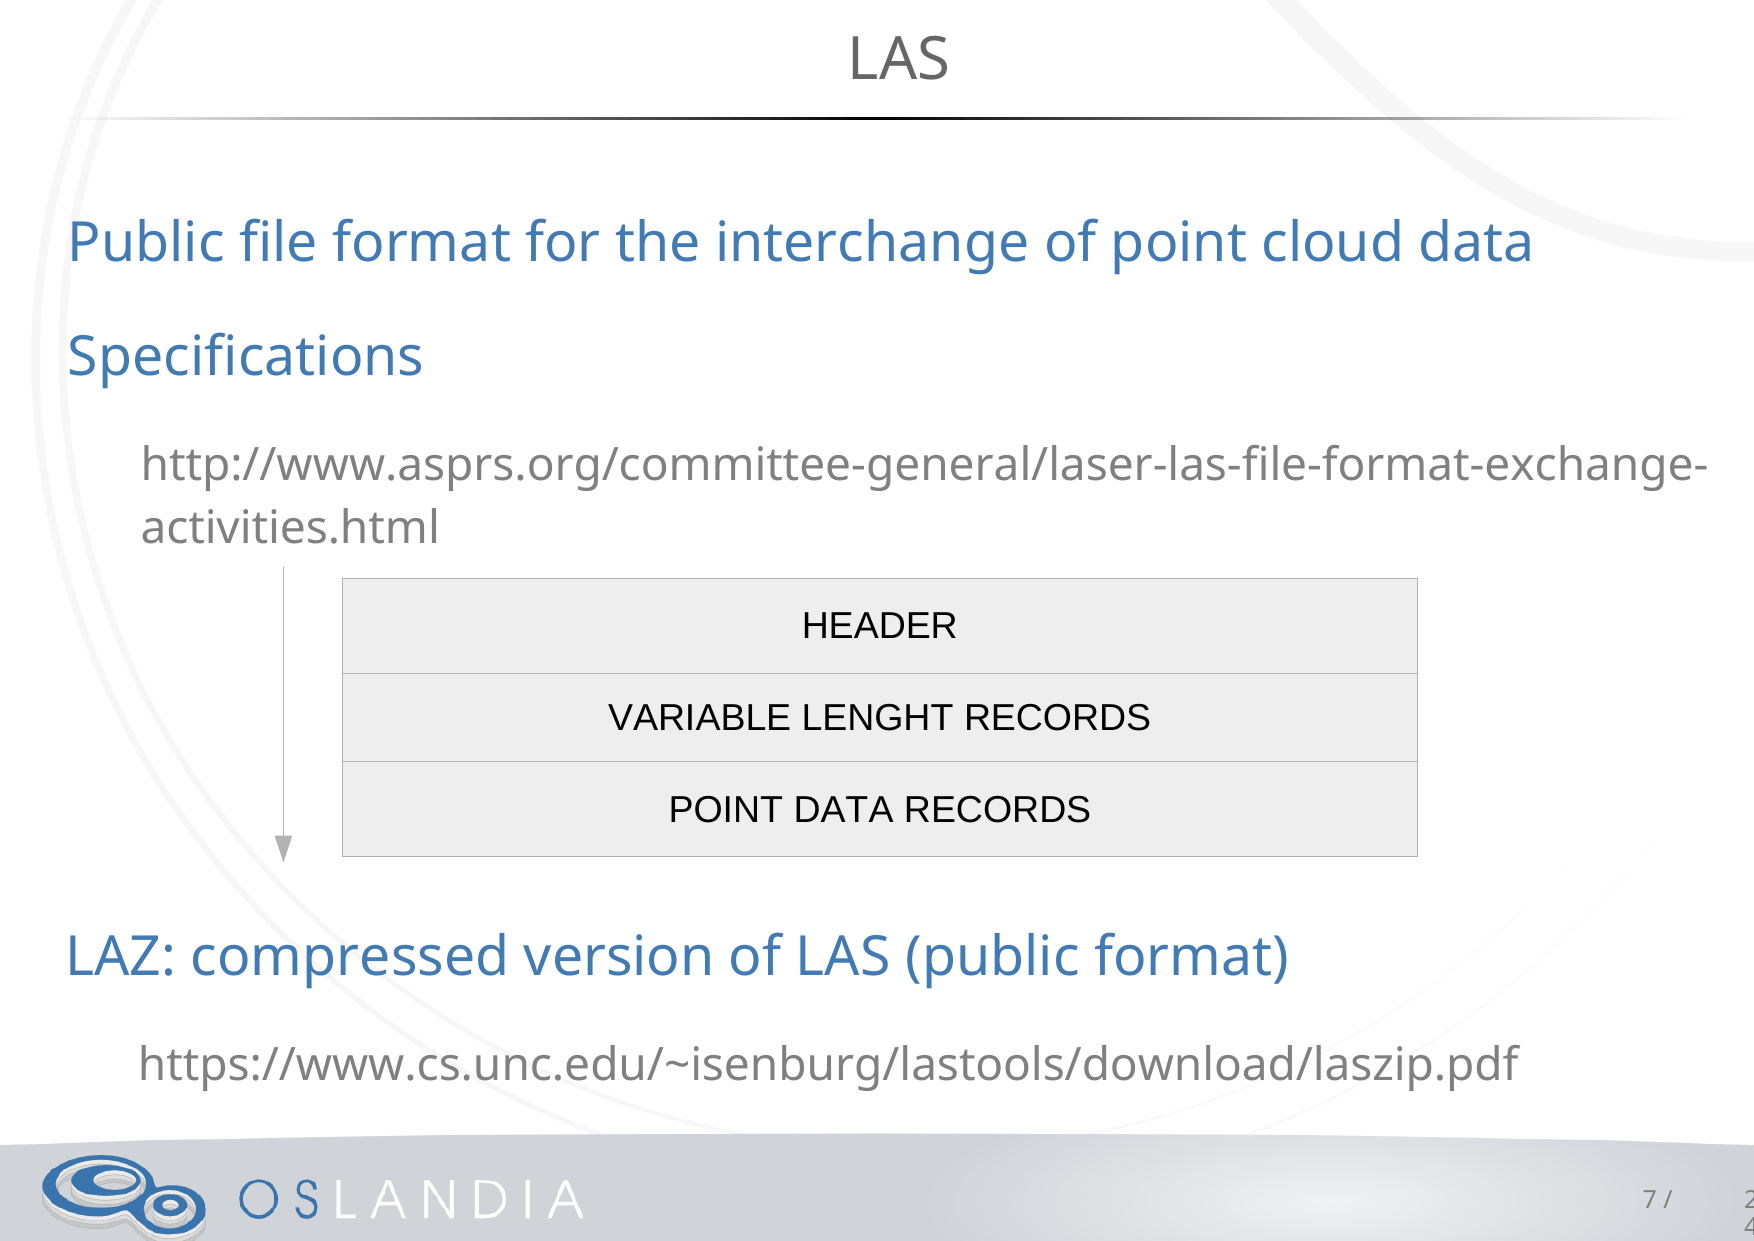

# LAS
Public file format for the interchange of point cloud data
Specifications
http://www.asprs.org/committee-general/laser-las-file-format-exchange-activities.html
HEADER
VARIABLE LENGHT RECORDS
POINT DATA RECORDS
LAZ: compressed version of LAS (public format)
https://www.cs.unc.edu/~isenburg/lastools/download/laszip.pdf